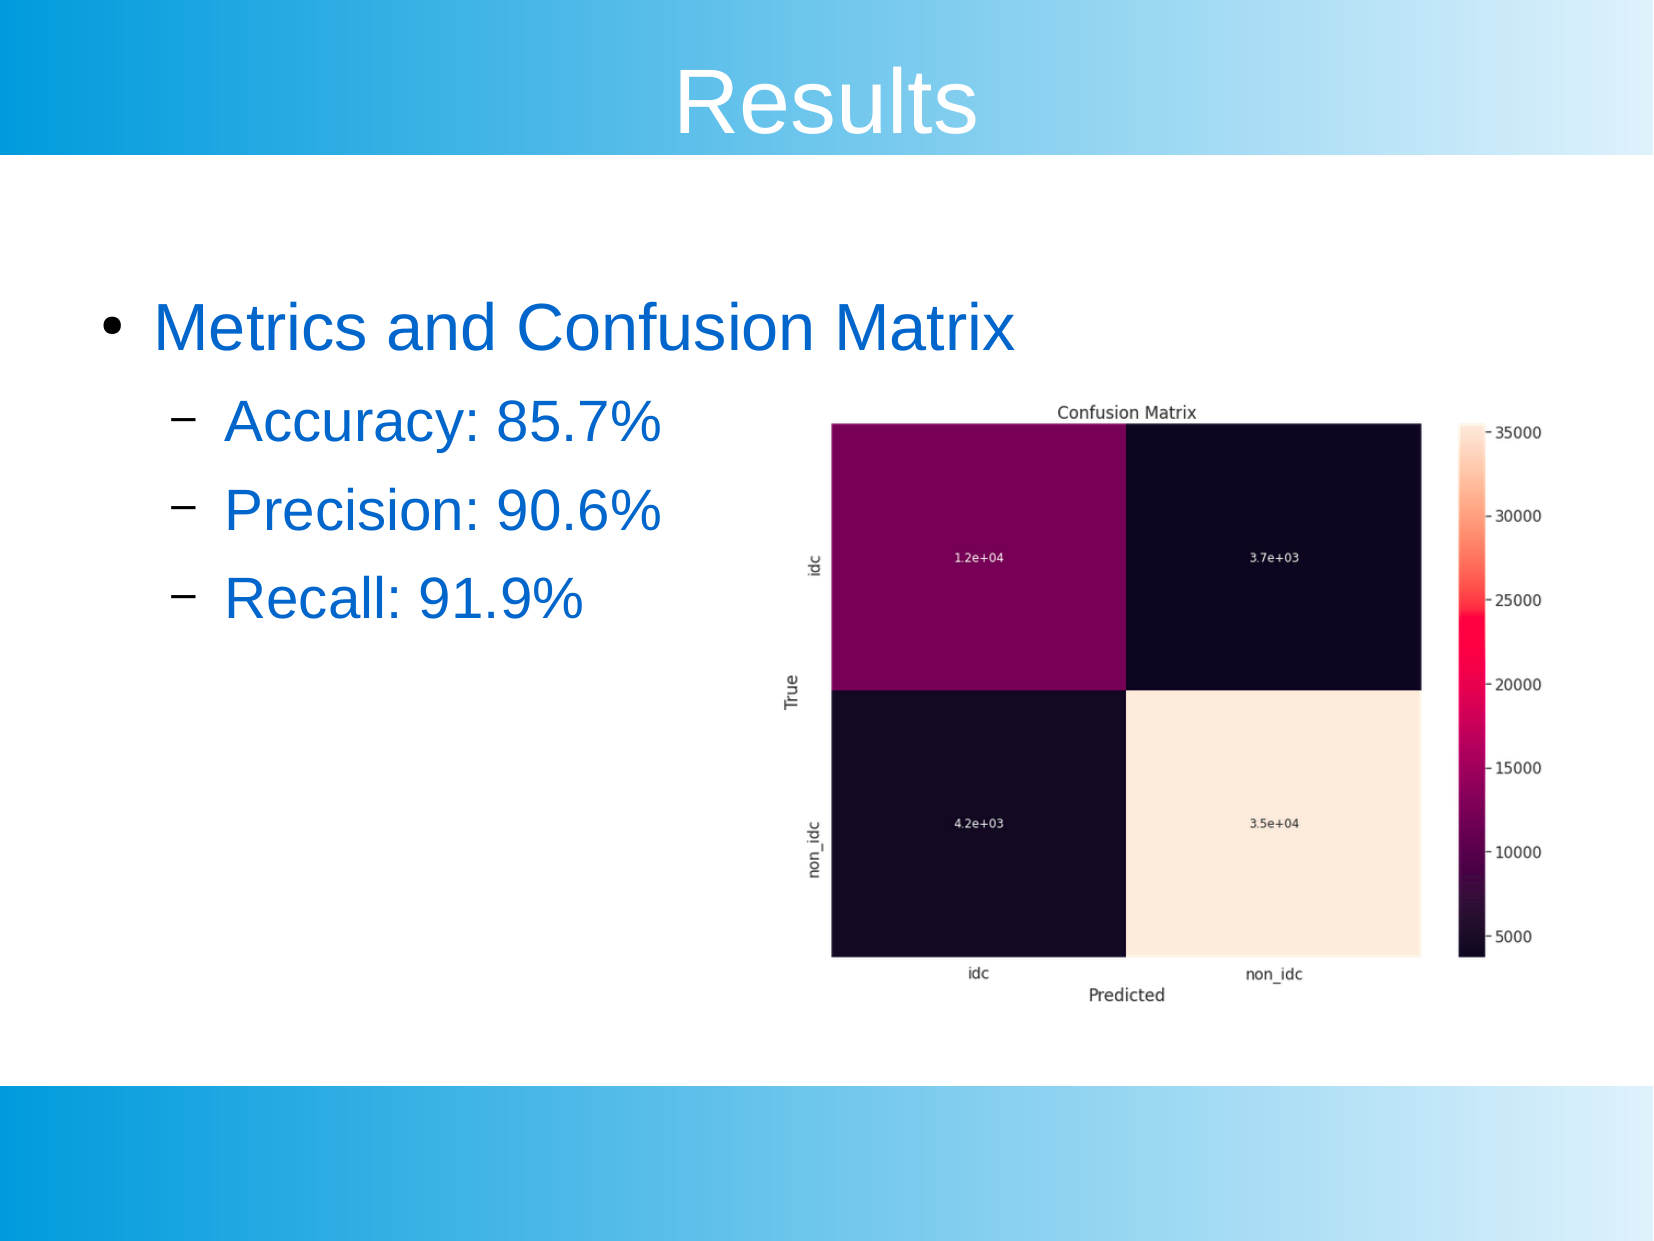

# Results
Metrics and Confusion Matrix
Accuracy: 85.7%
Precision: 90.6%
Recall: 91.9%